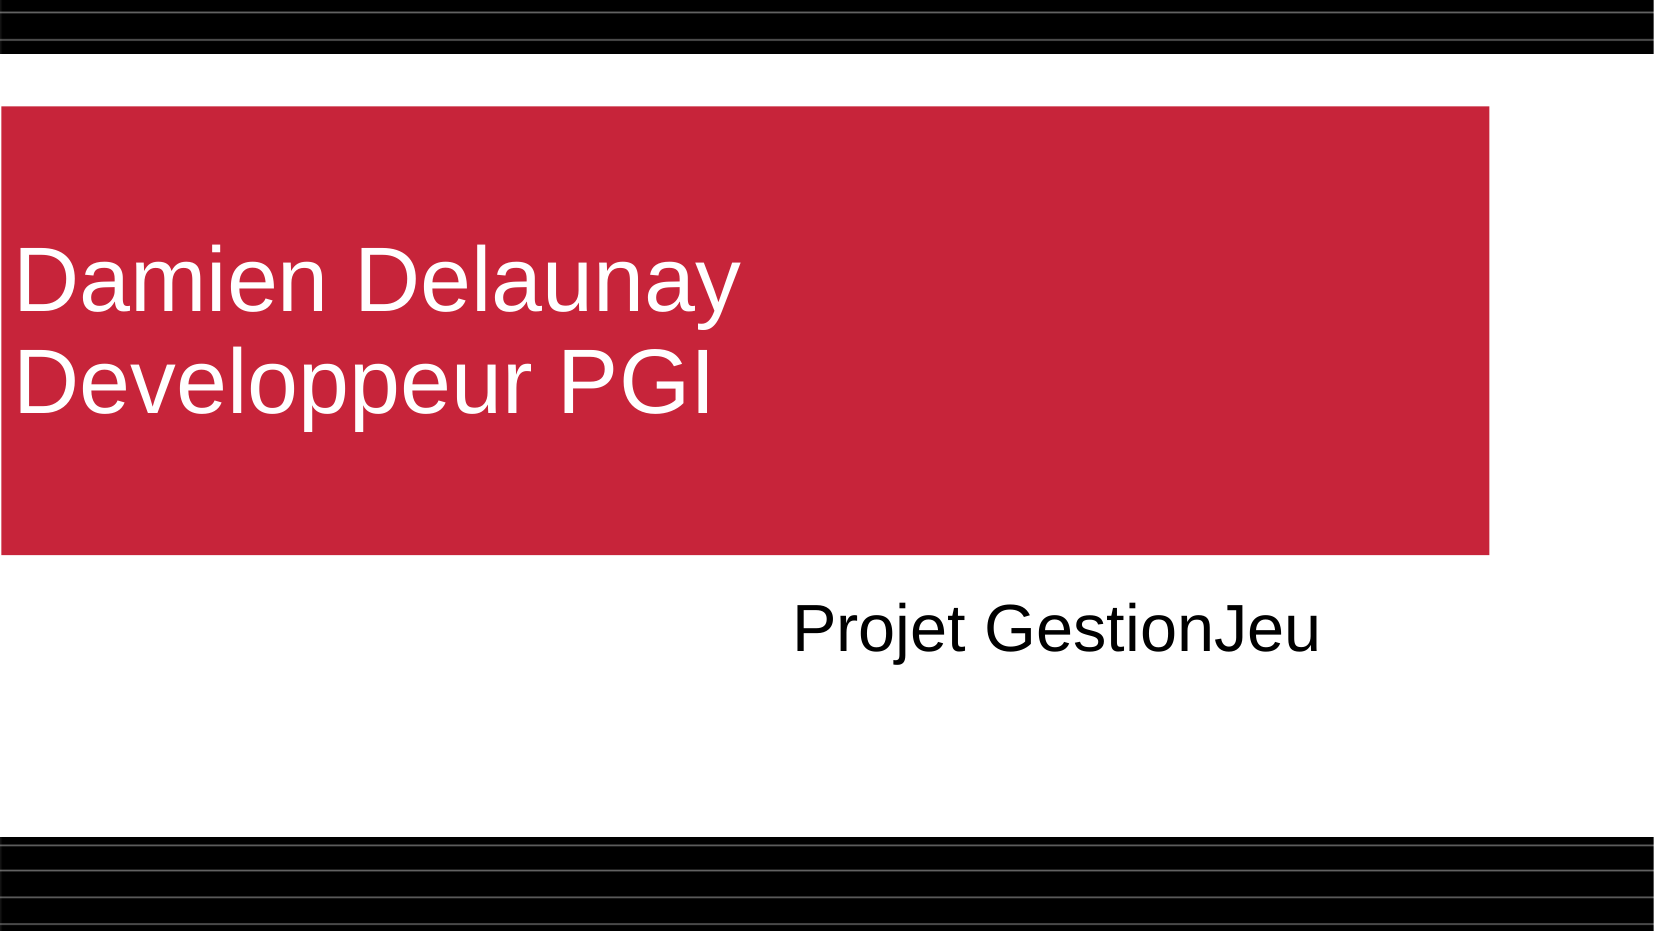

# Damien Delaunay Developpeur PGI
Projet GestionJeu